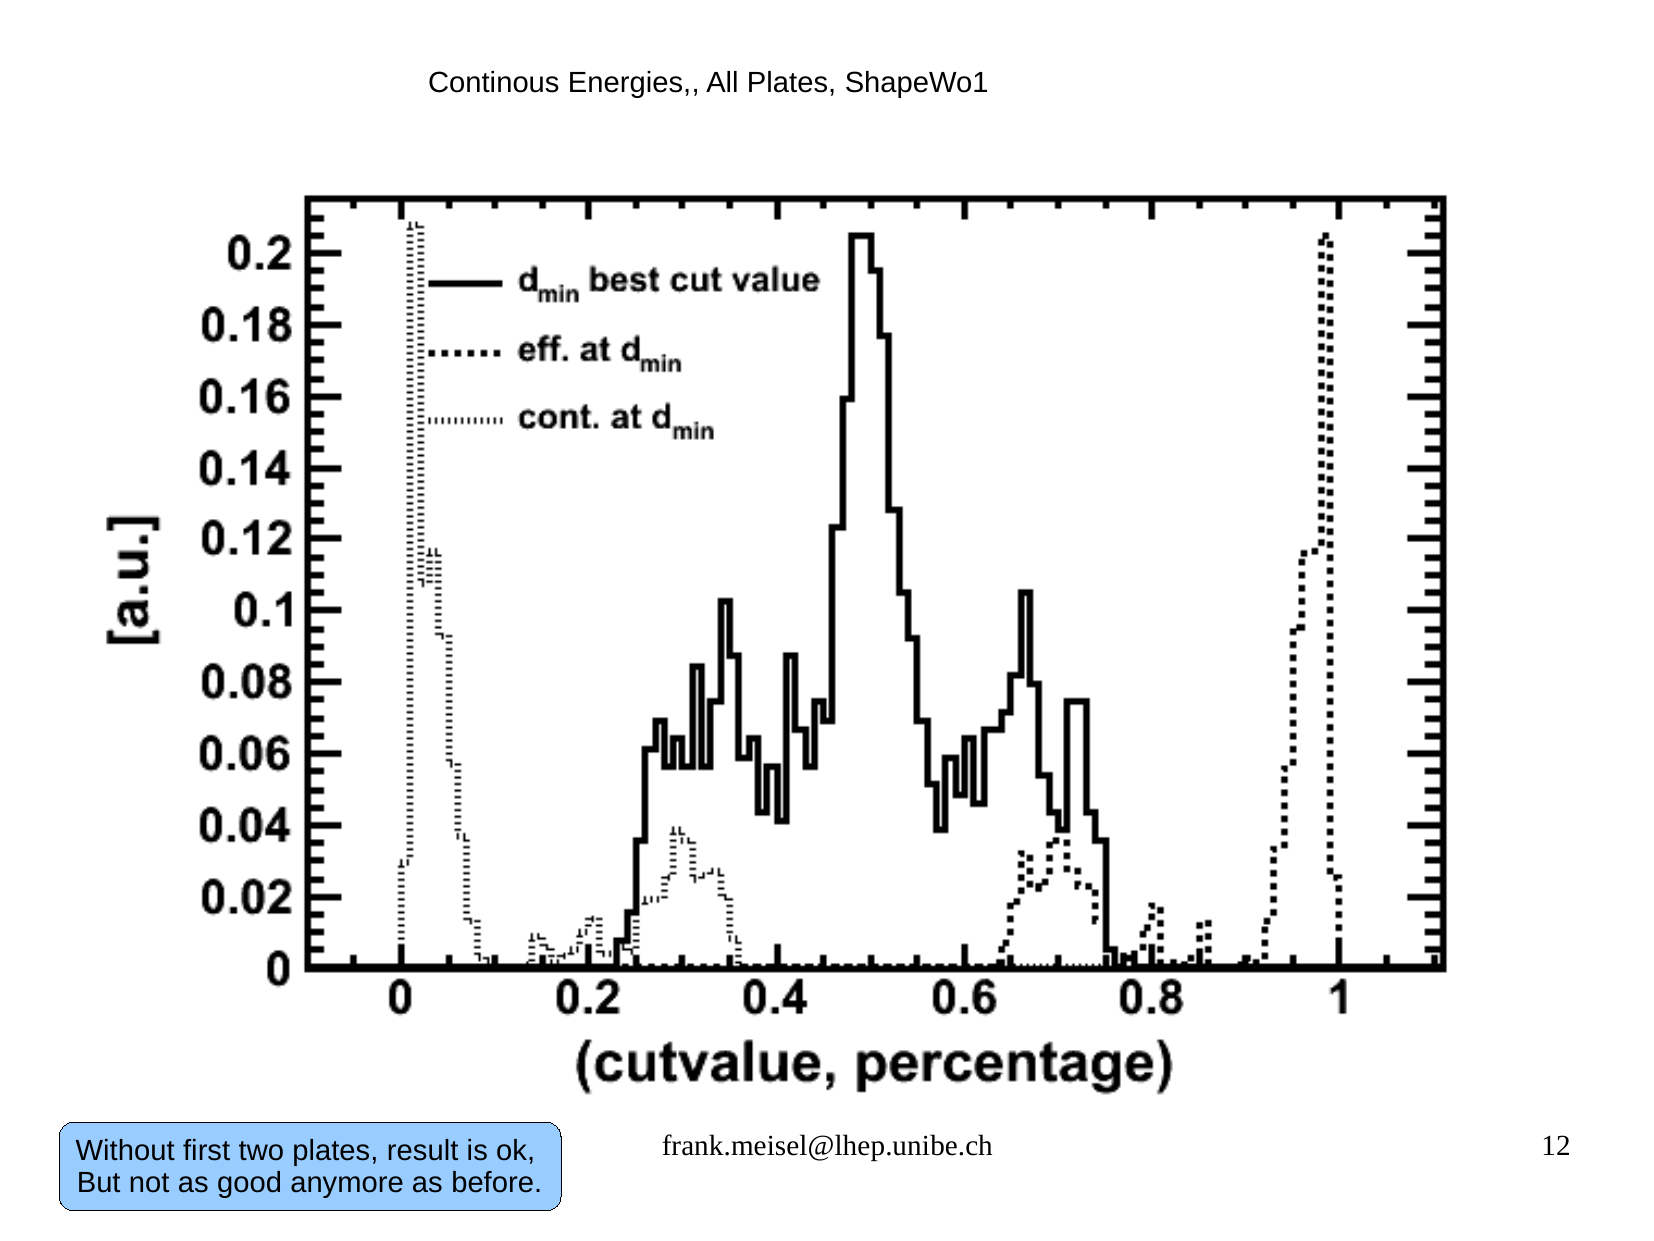

All Energies, All Shapes, All Plates
All Energies, All Shapes, All Plates
#
Continous Energies,, All Plates, ShapeWo1
Without first two plates, result is ok,
But not as good anymore as before.
frank.meisel@lhep.unibe.ch
12